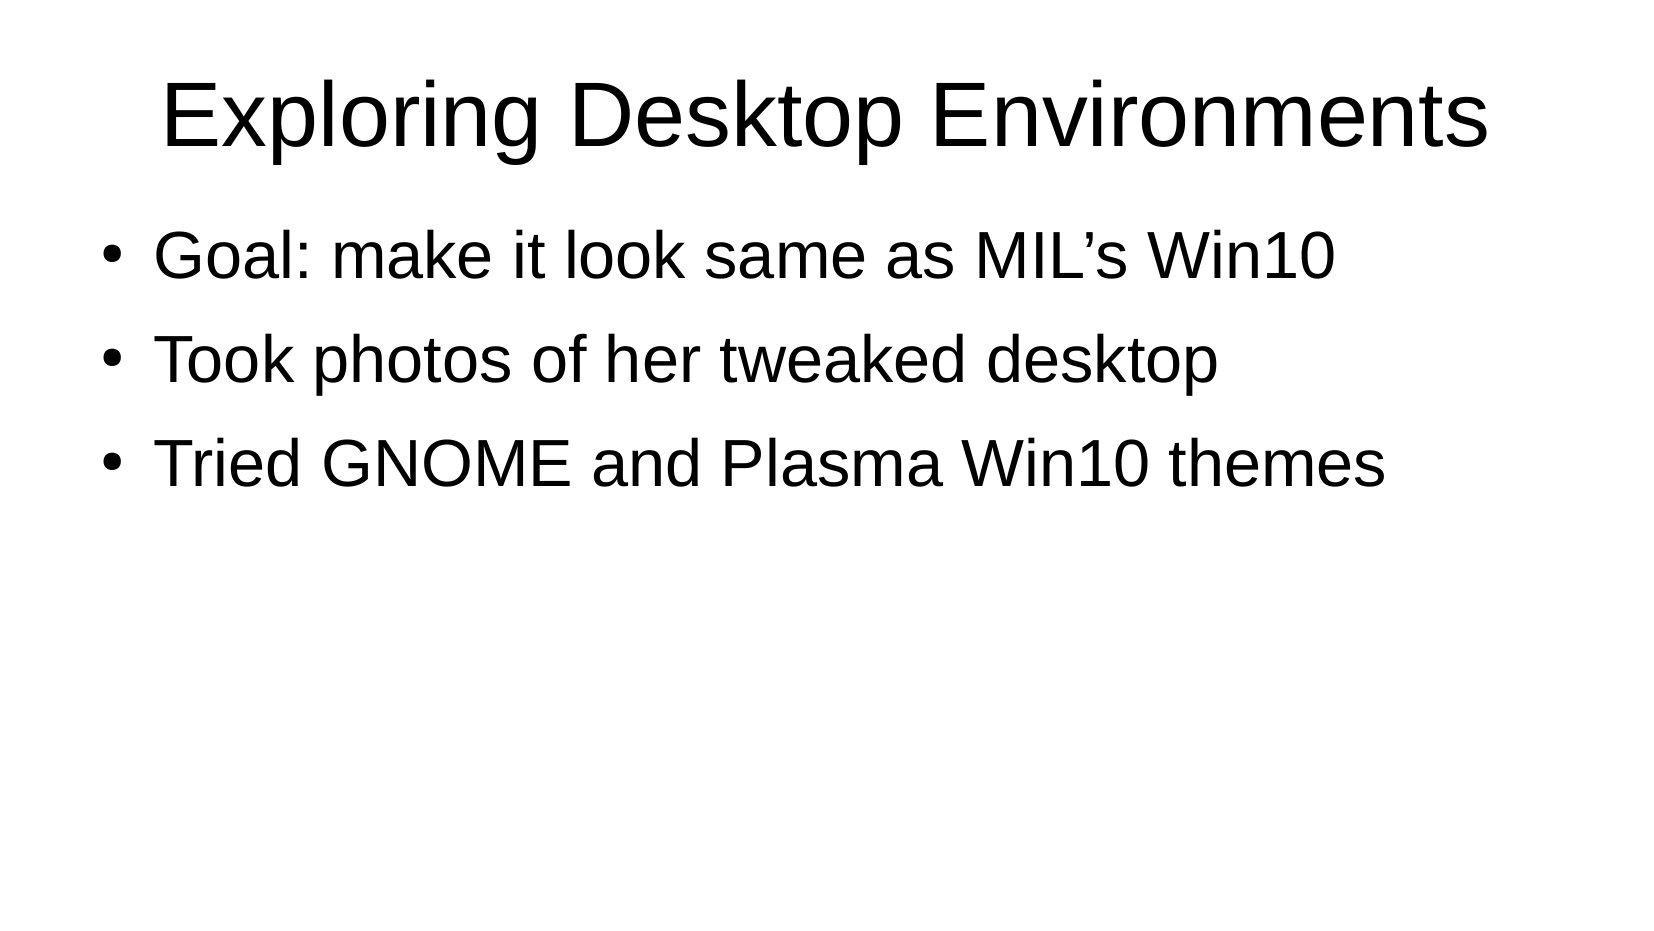

# Exploring Desktop Environments
Goal: make it look same as MIL’s Win10
Took photos of her tweaked desktop
Tried GNOME and Plasma Win10 themes